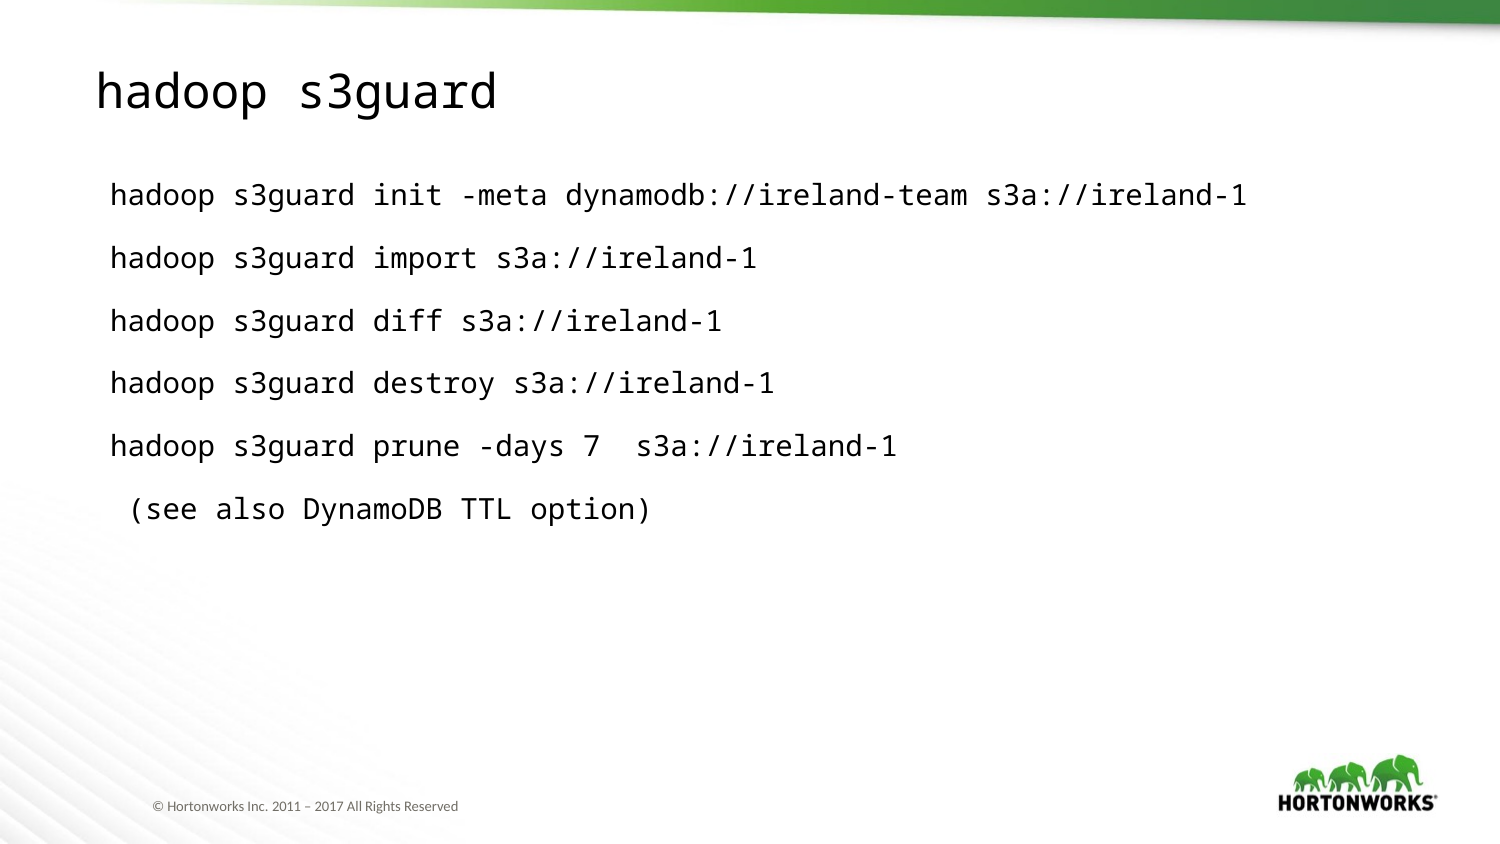

# hadoop s3guard
hadoop s3guard init -meta dynamodb://ireland-team s3a://ireland-1
hadoop s3guard import s3a://ireland-1
hadoop s3guard diff s3a://ireland-1
hadoop s3guard destroy s3a://ireland-1
hadoop s3guard prune -days 7 s3a://ireland-1
 (see also DynamoDB TTL option)